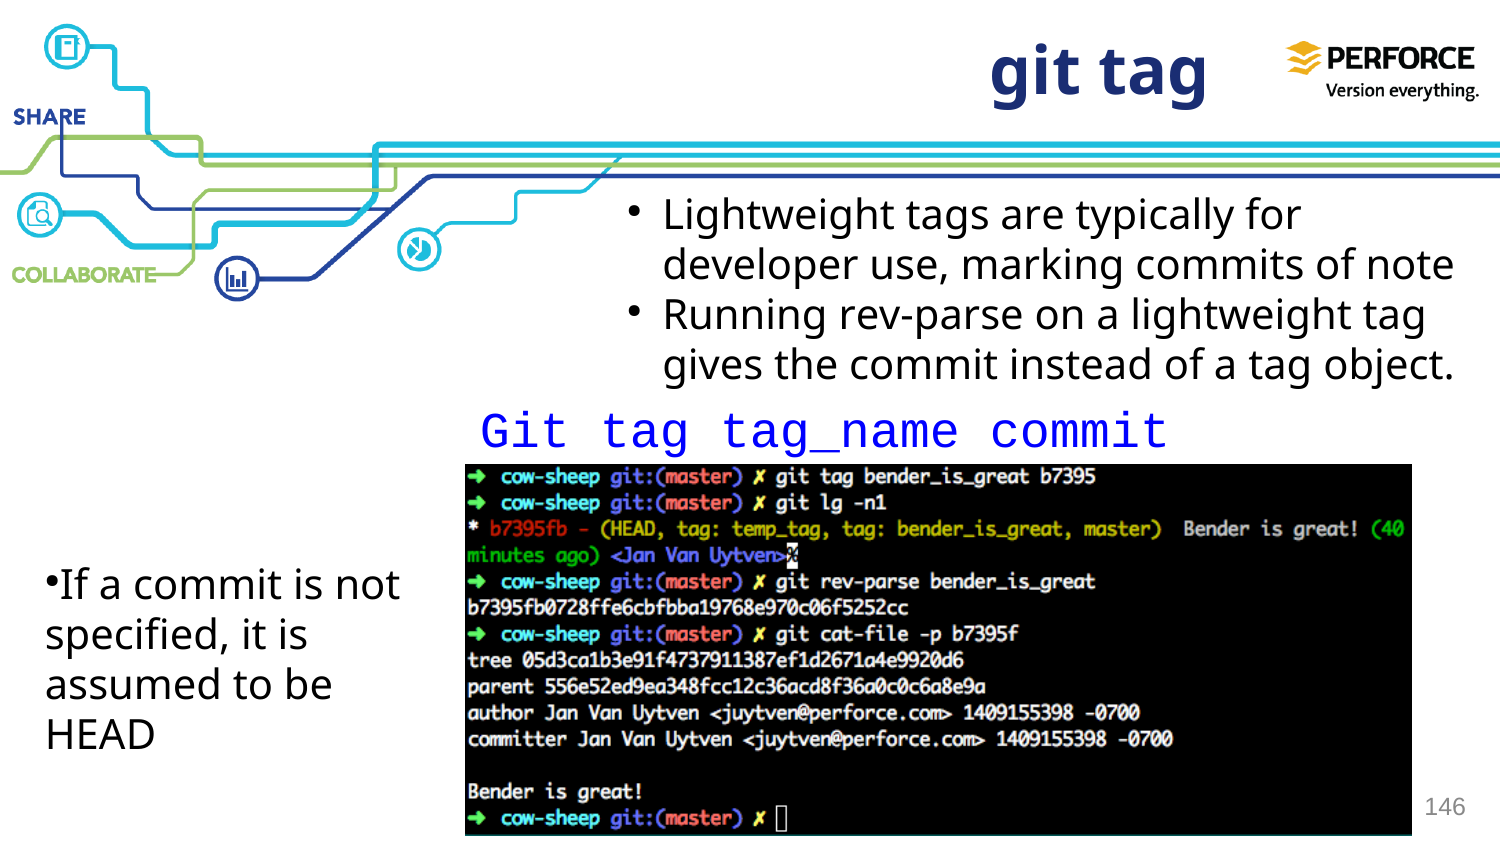

# git tag
Lightweight tags are typically for developer use, marking commits of note
Running rev-parse on a lightweight tag gives the commit instead of a tag object.
Git tag tag_name commit
If a commit is not specified, it is assumed to be HEAD